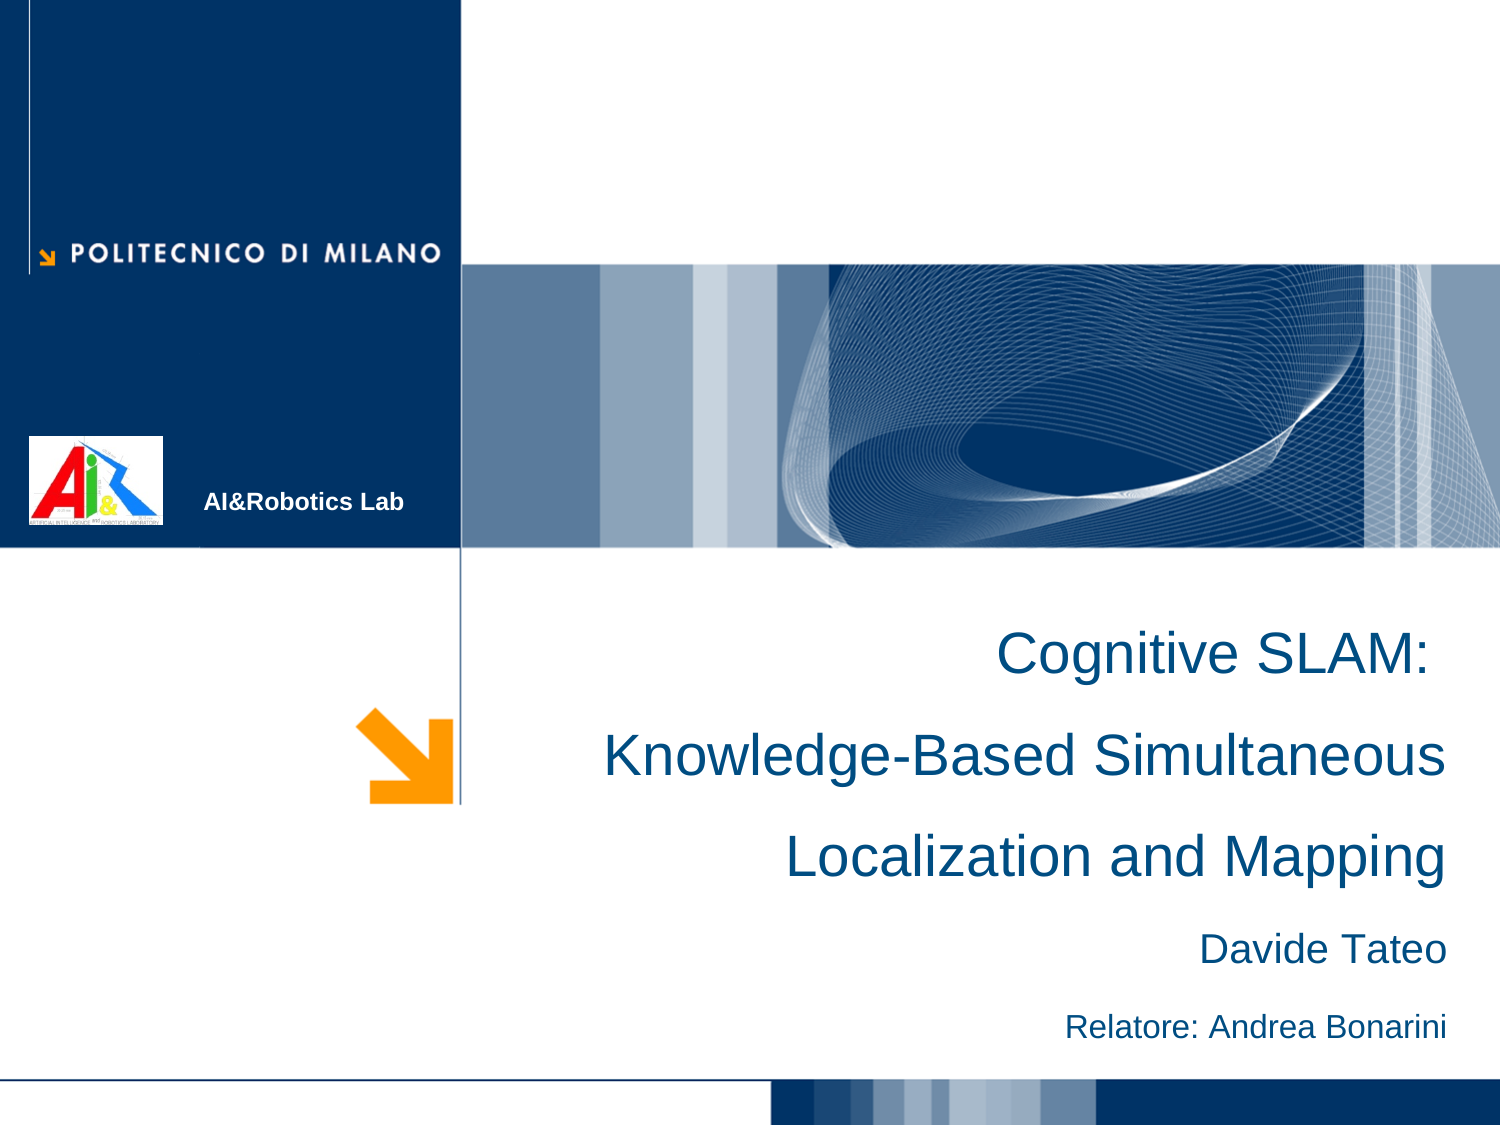

AI&Robotics Lab
Cognitive SLAM:
Knowledge-Based Simultaneous
Localization and Mapping
Davide Tateo
Relatore: Andrea Bonarini